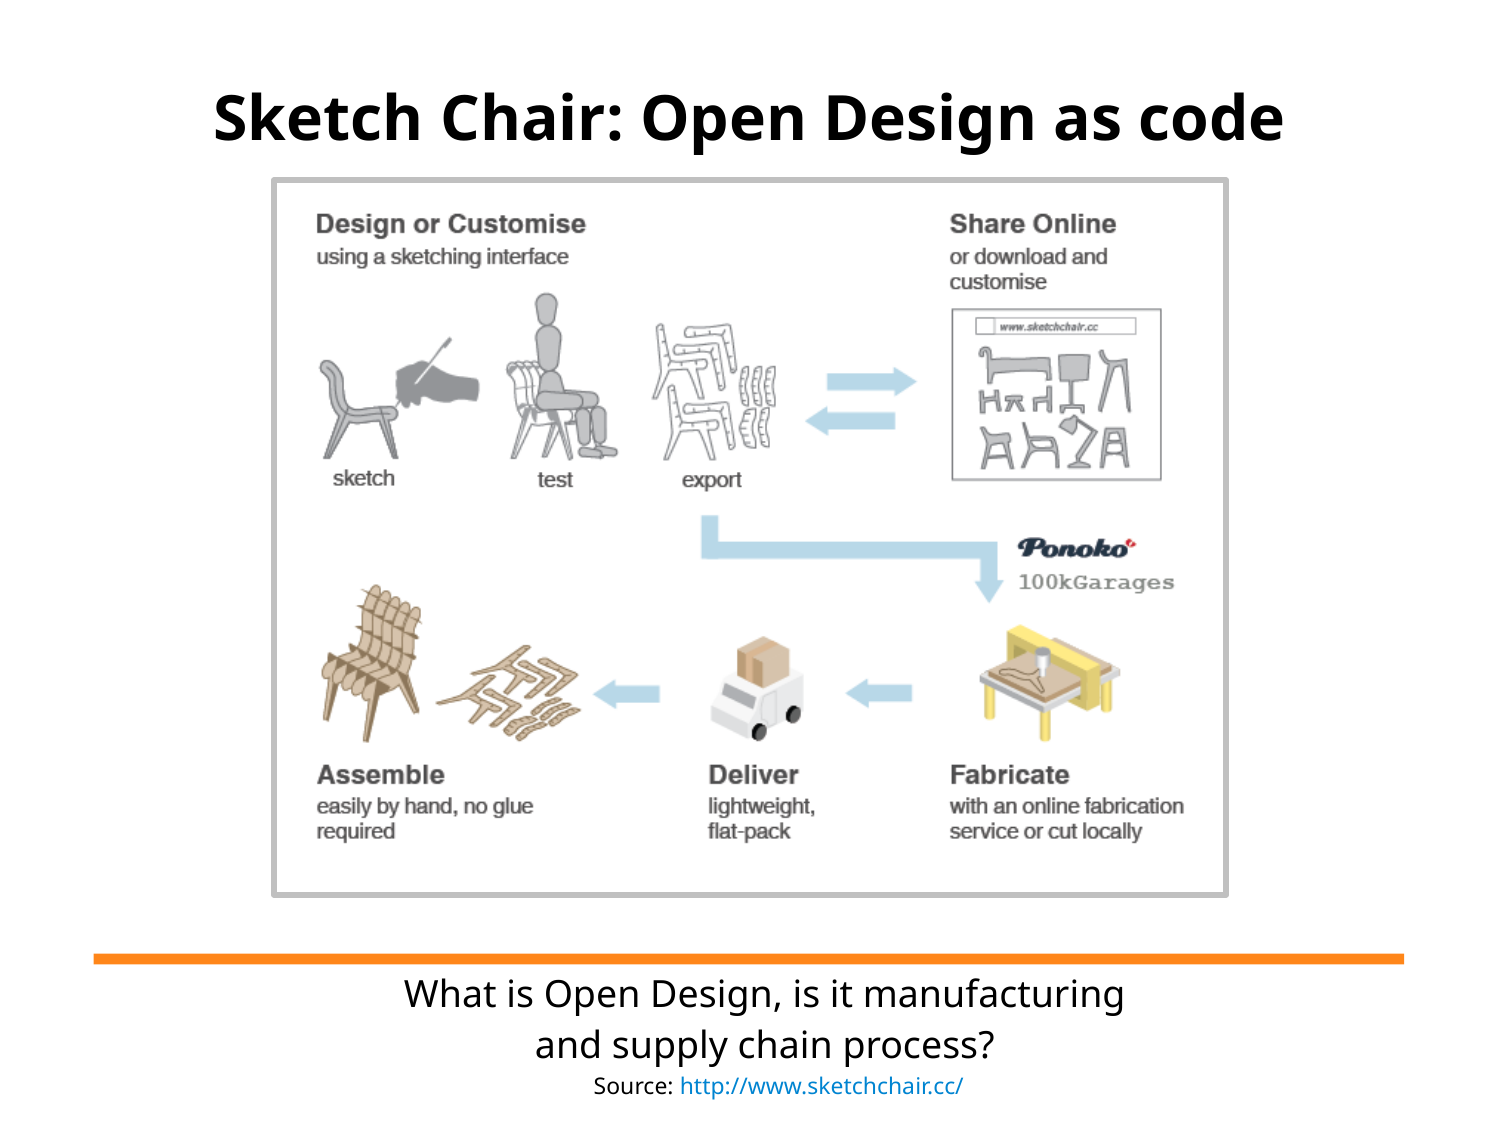

# Sketch Chair: Open Design as code
What is Open Design, is it manufacturing and supply chain process?
Source: http://www.sketchchair.cc/